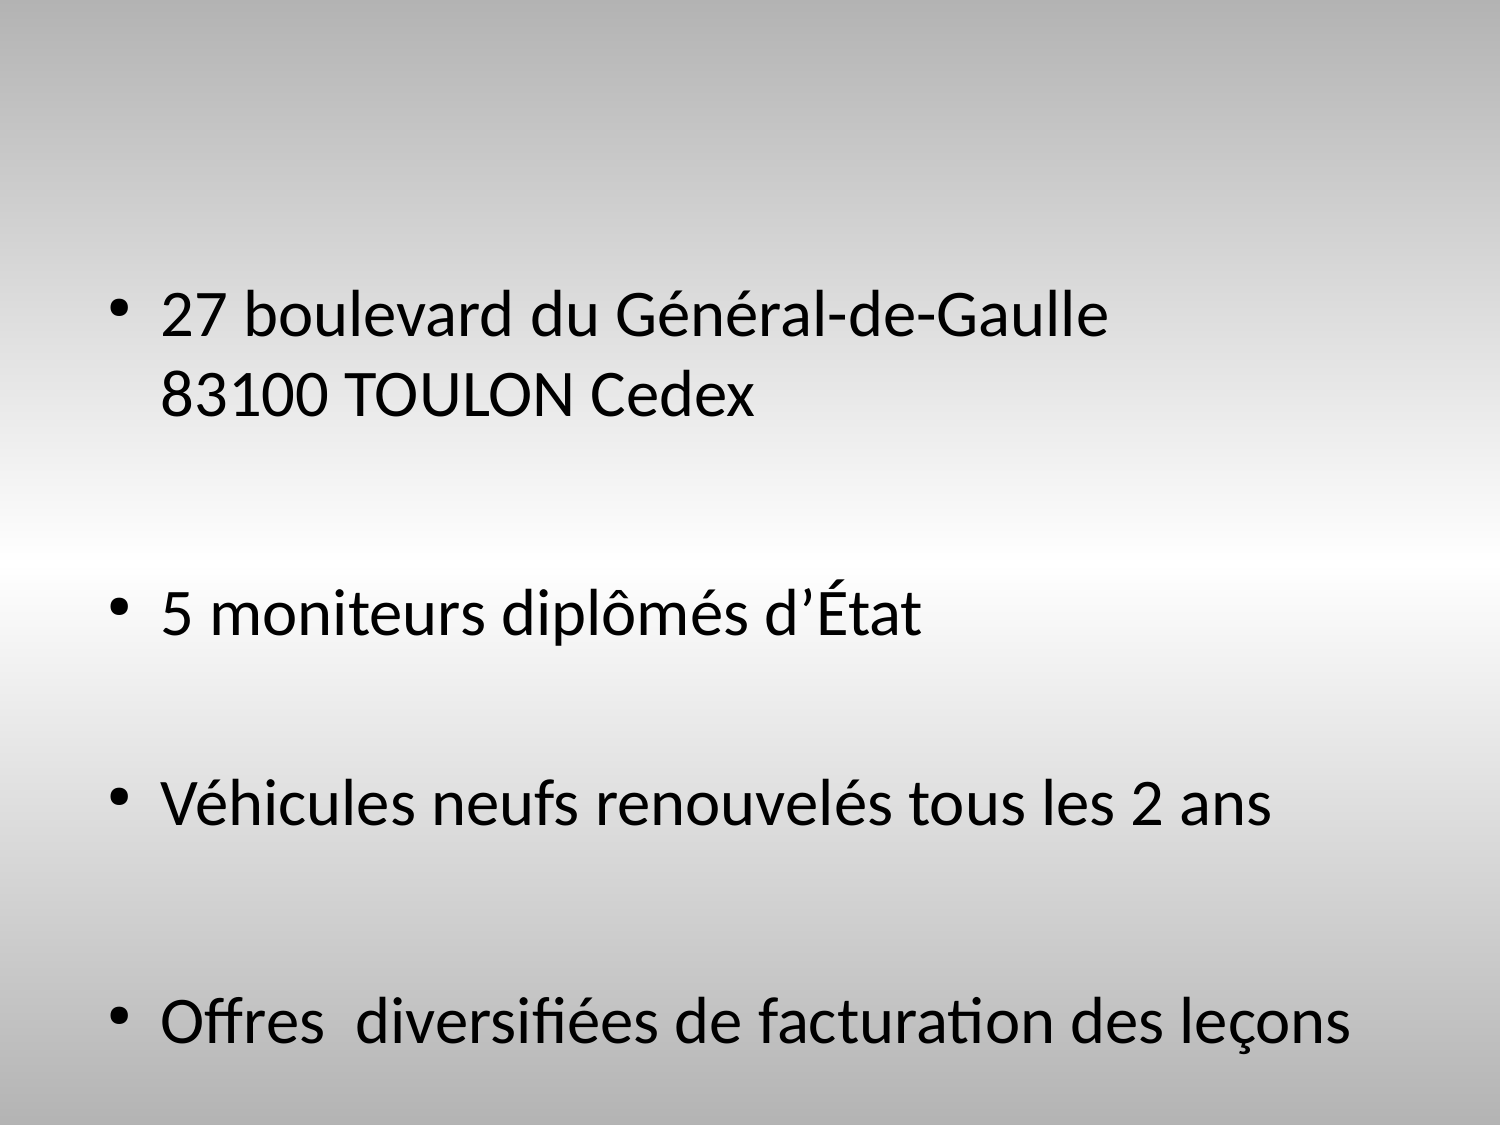

#
27 boulevard du Général-de-Gaulle
83100 TOULON Cedex
5 moniteurs diplômés d’État
Véhicules neufs renouvelés tous les 2 ans
Offres diversifiées de facturation des leçons